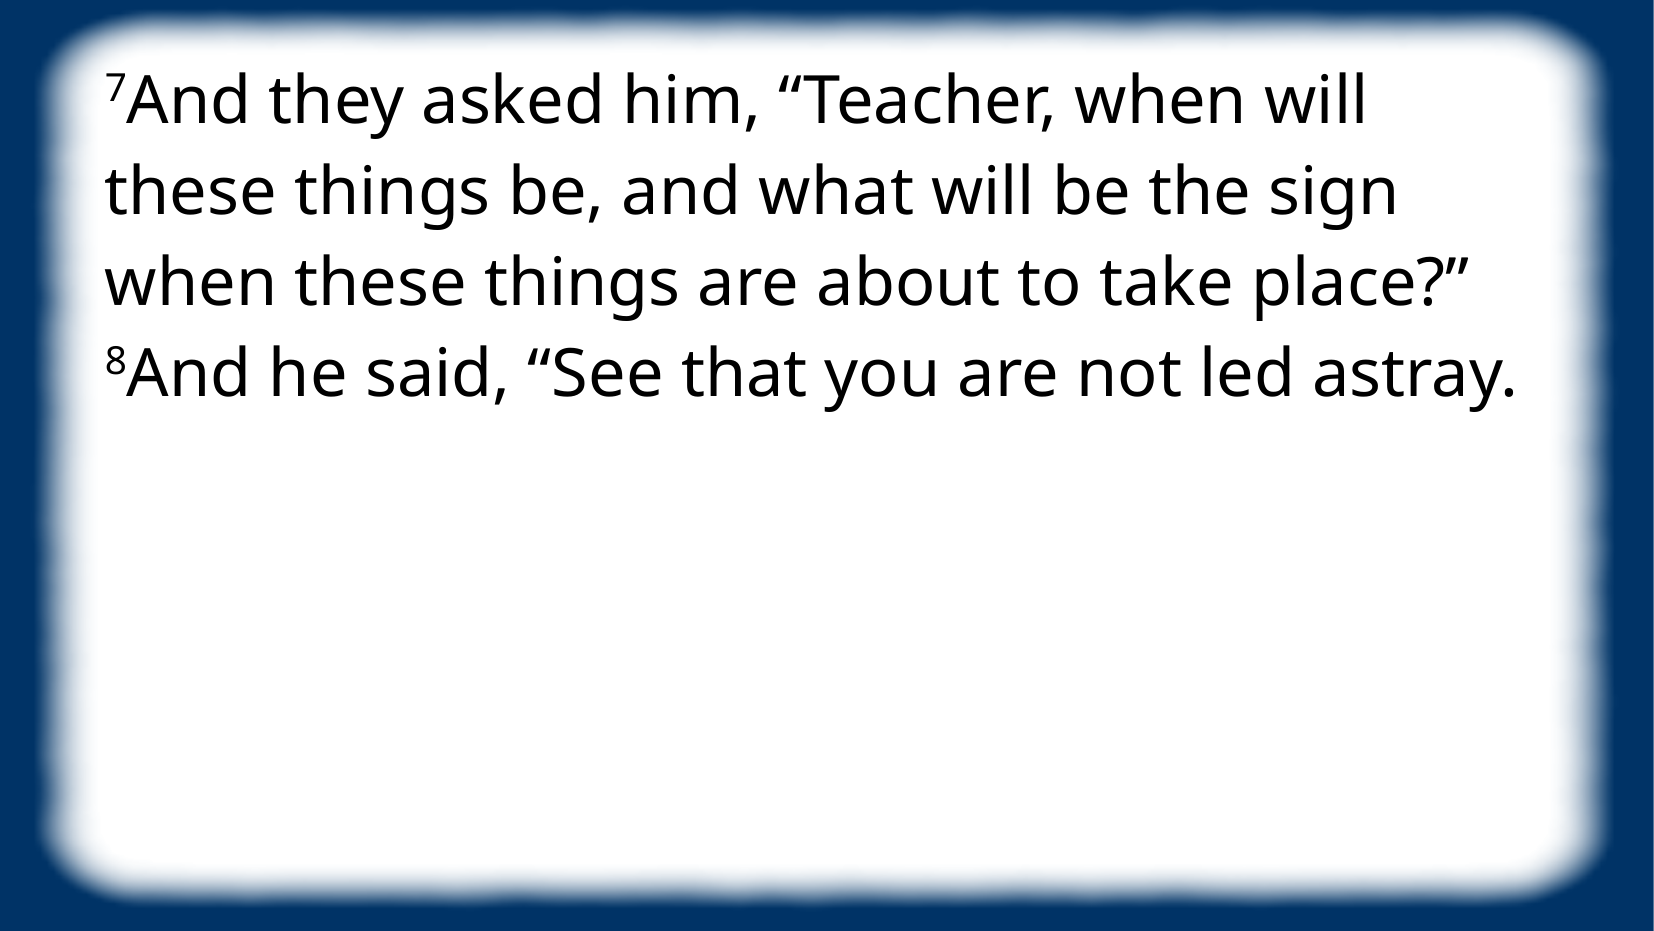

7And they asked him, “Teacher, when will these things be, and what will be the sign when these things are about to take place?” 8And he said, “See that you are not led astray.